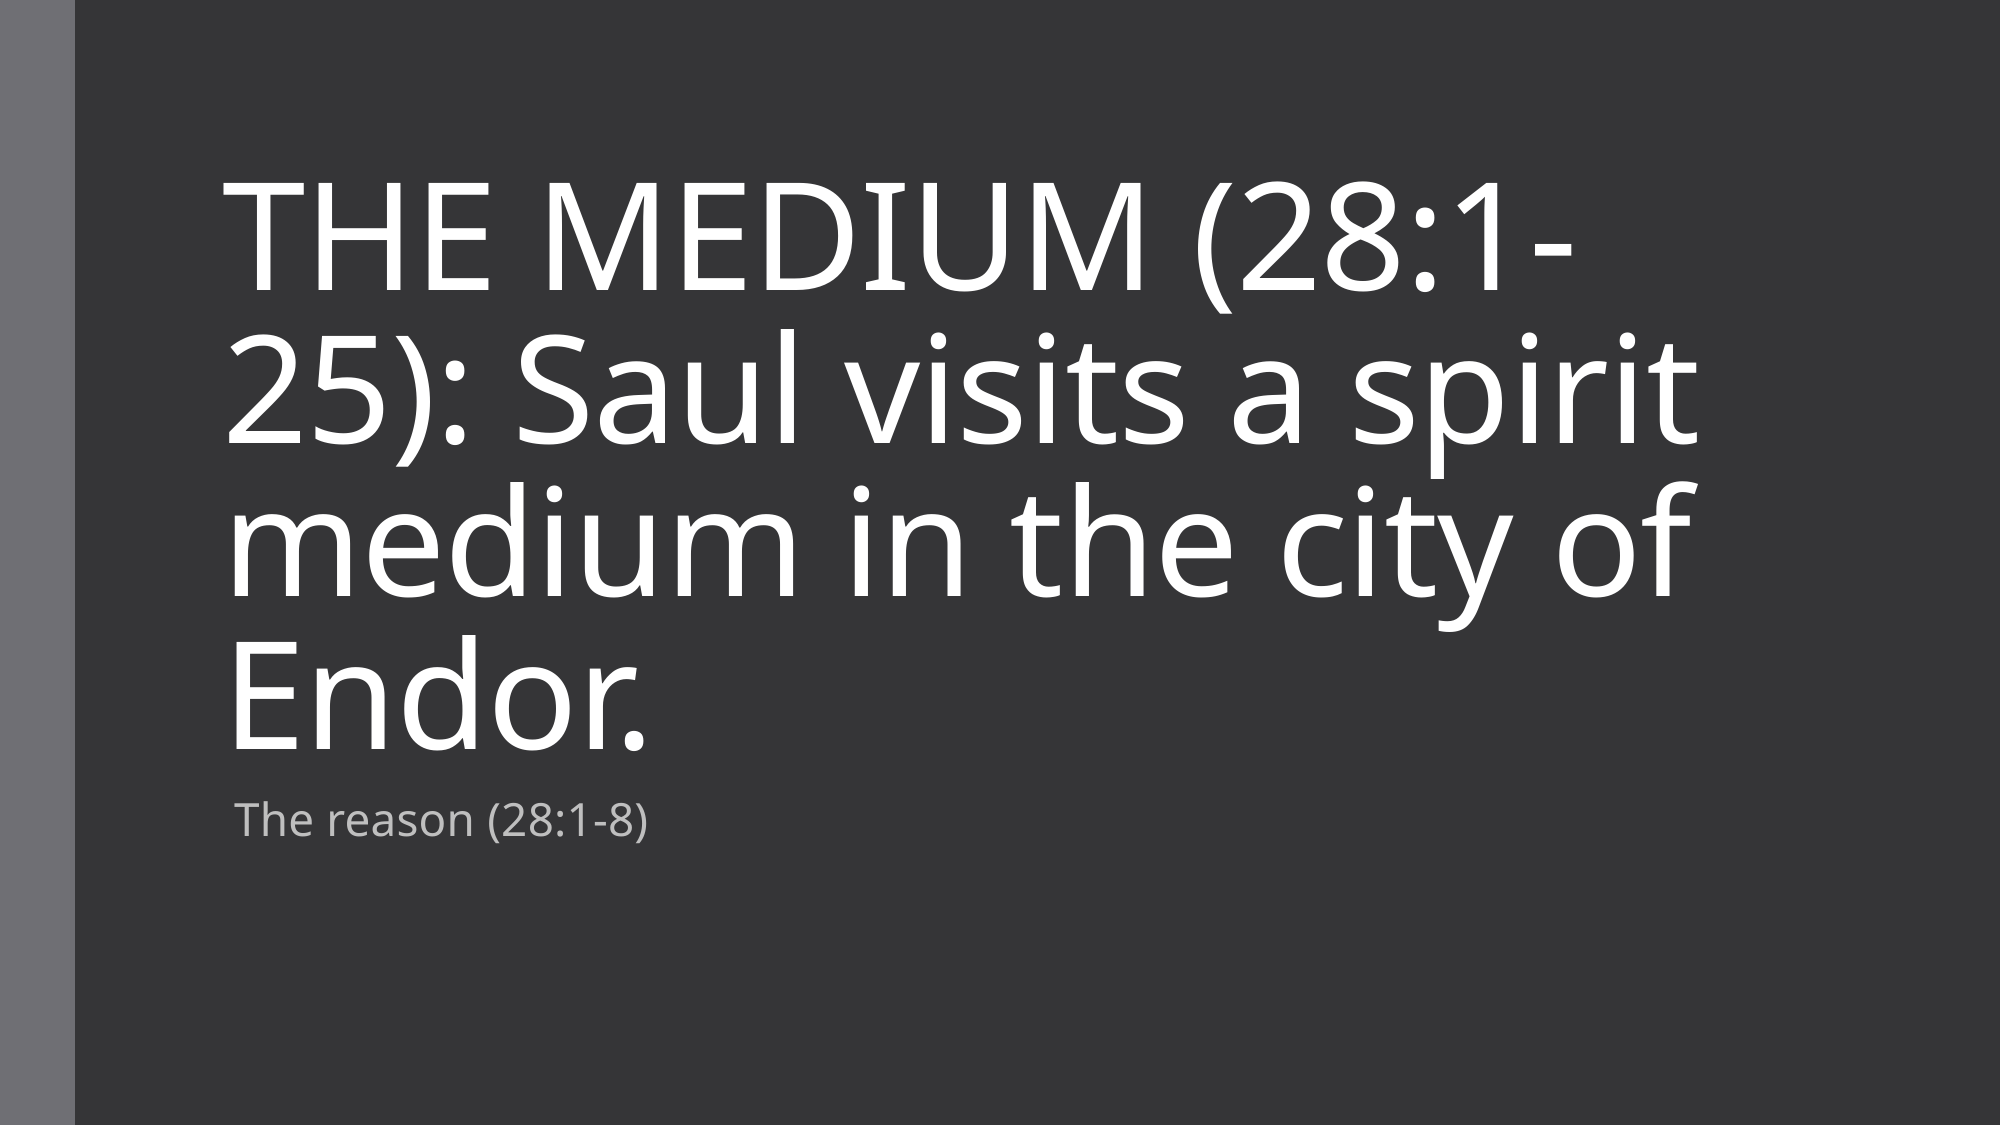

# THE MEDIUM (28:1-25): Saul visits a spirit medium in the city of Endor.
 The reason (28:1-8)